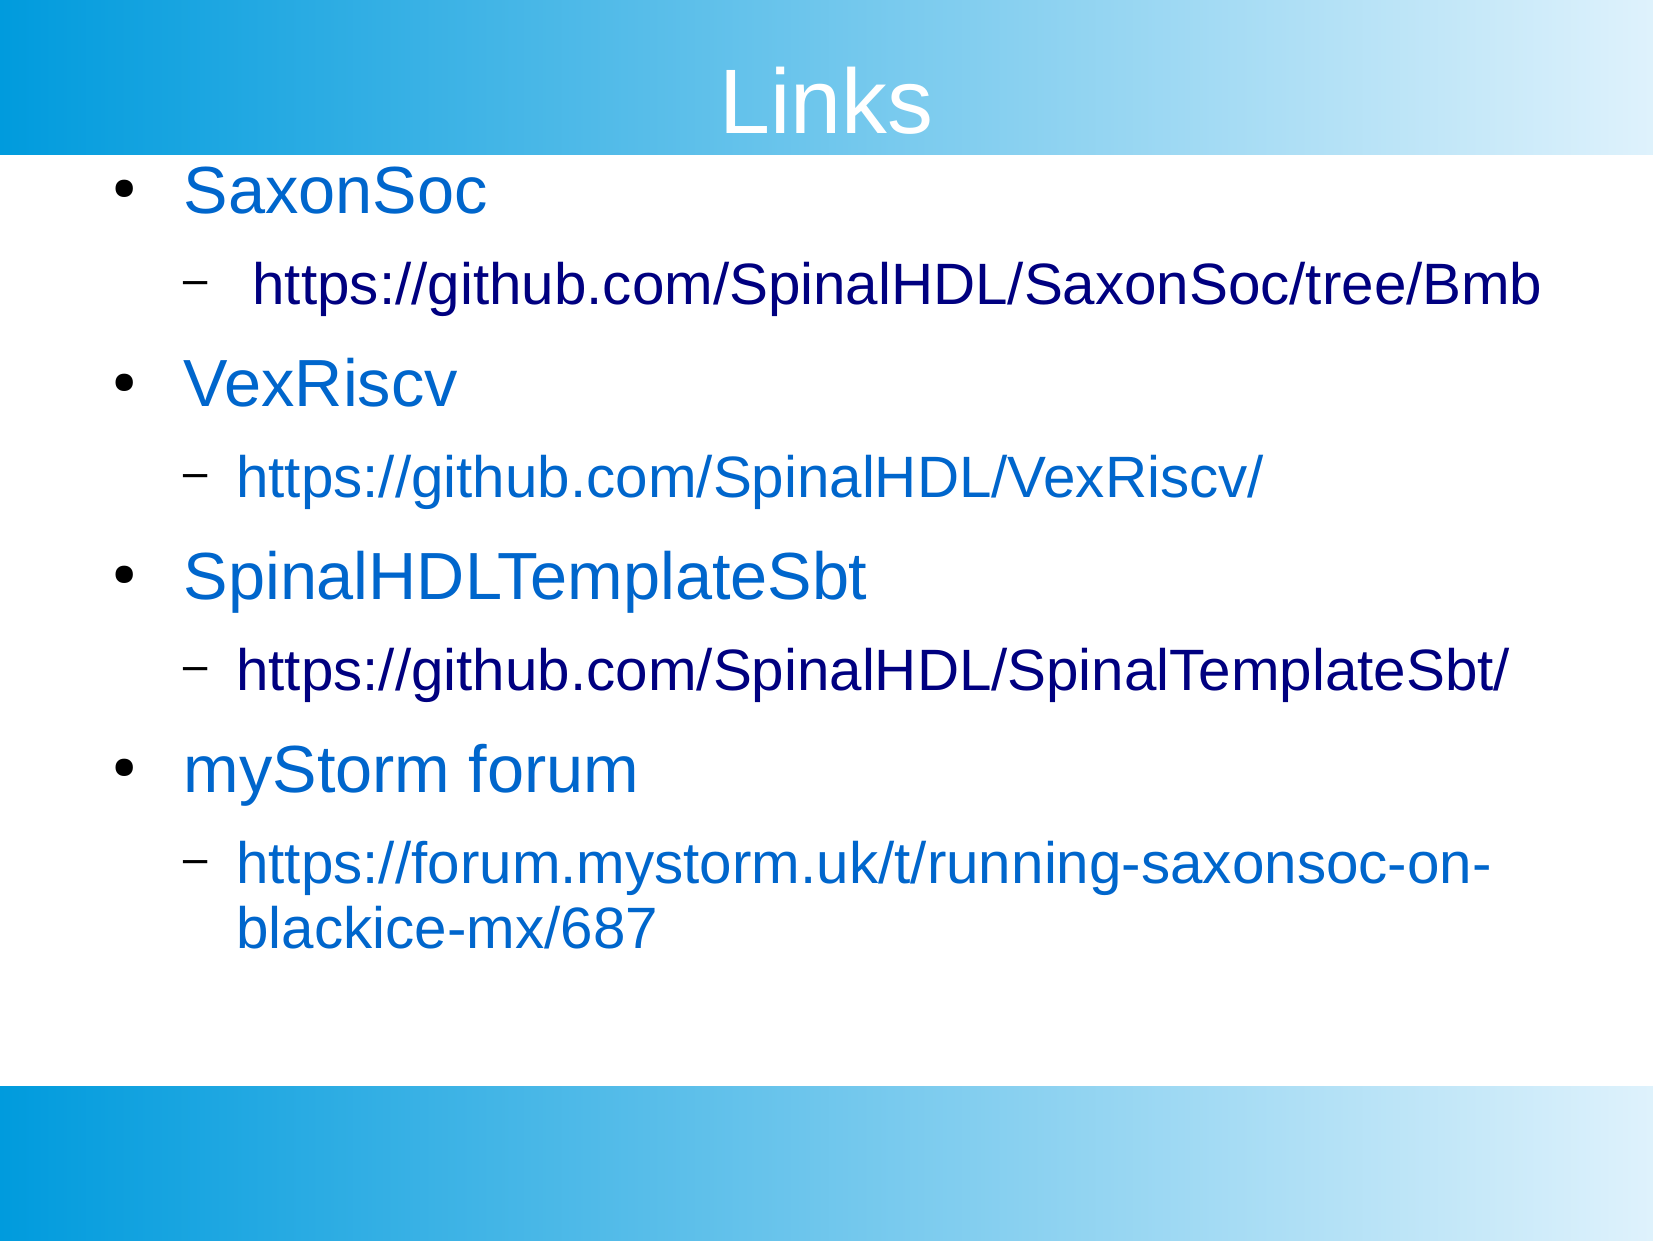

# Links
 SaxonSoc
 https://github.com/SpinalHDL/SaxonSoc/tree/Bmb
 VexRiscv
https://github.com/SpinalHDL/VexRiscv/
 SpinalHDLTemplateSbt
https://github.com/SpinalHDL/SpinalTemplateSbt/
 myStorm forum
https://forum.mystorm.uk/t/running-saxonsoc-on-blackice-mx/687